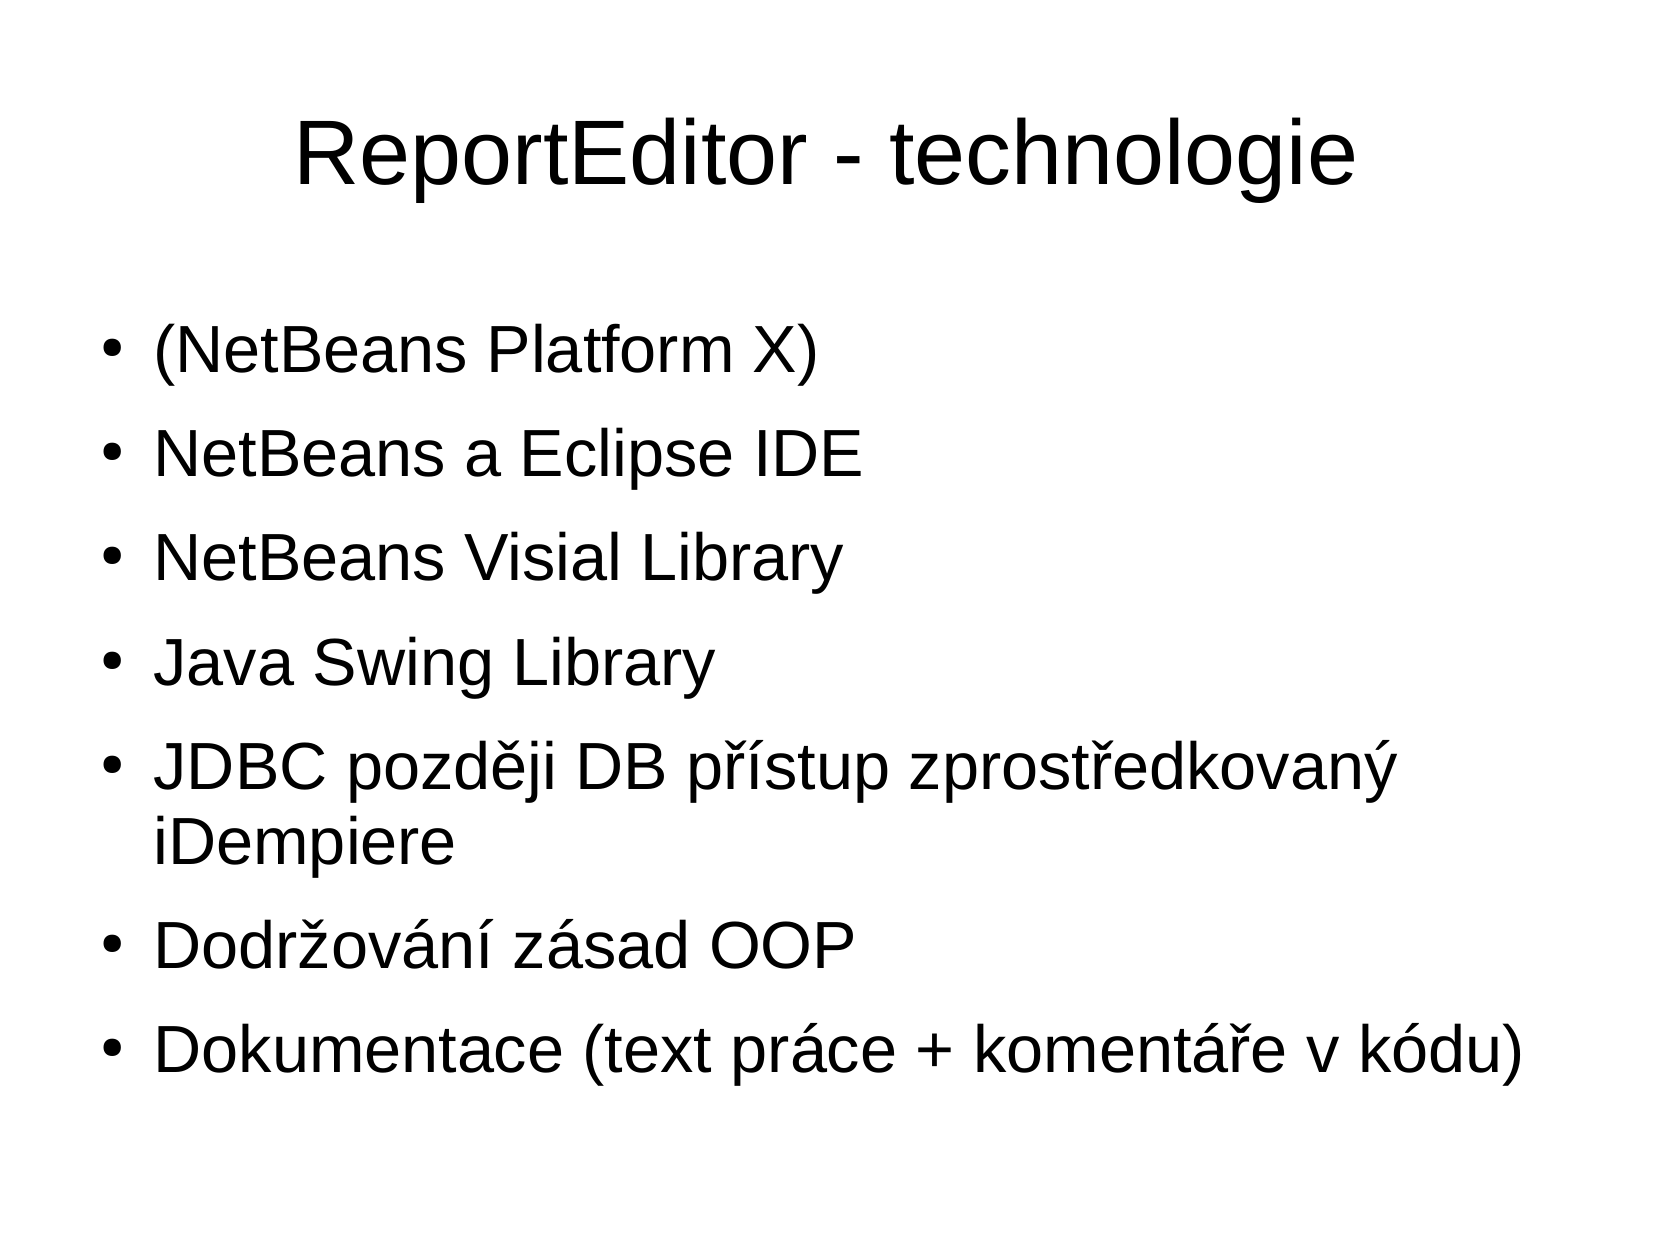

# ReportEditor - technologie
(NetBeans Platform X)
NetBeans a Eclipse IDE
NetBeans Visial Library
Java Swing Library
JDBC později DB přístup zprostředkovaný iDempiere
Dodržování zásad OOP
Dokumentace (text práce + komentáře v kódu)